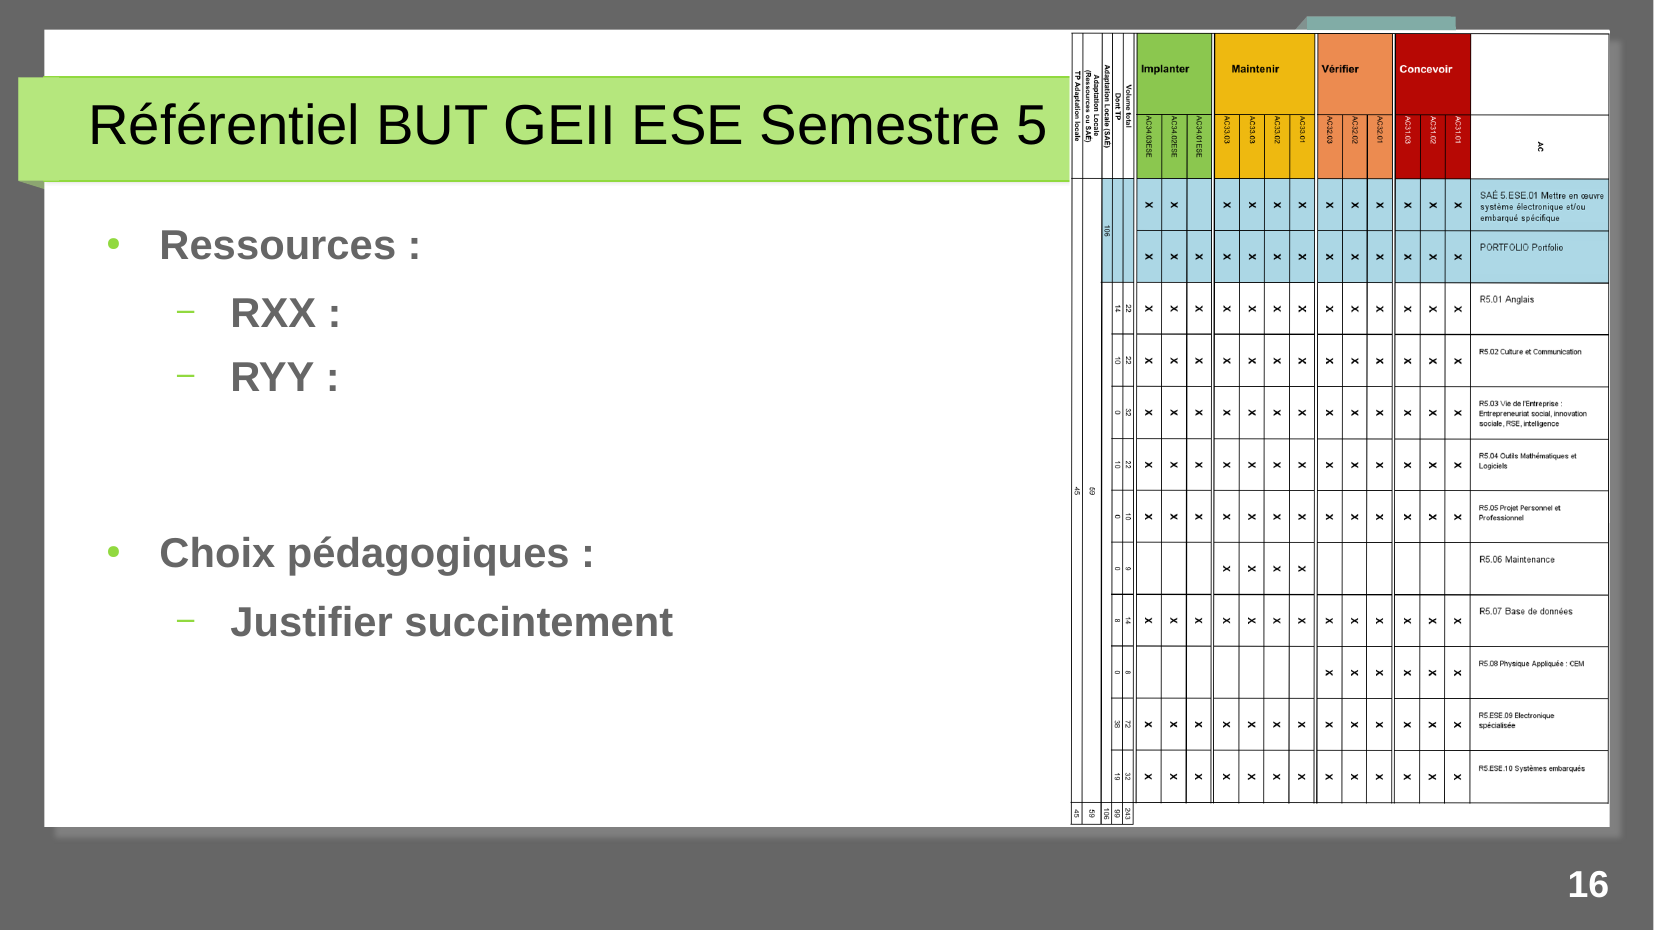

# Référentiel BUT GEII ESE Semestre 5
Ressources :
RXX :
RYY :
Choix pédagogiques :
Justifier succintement